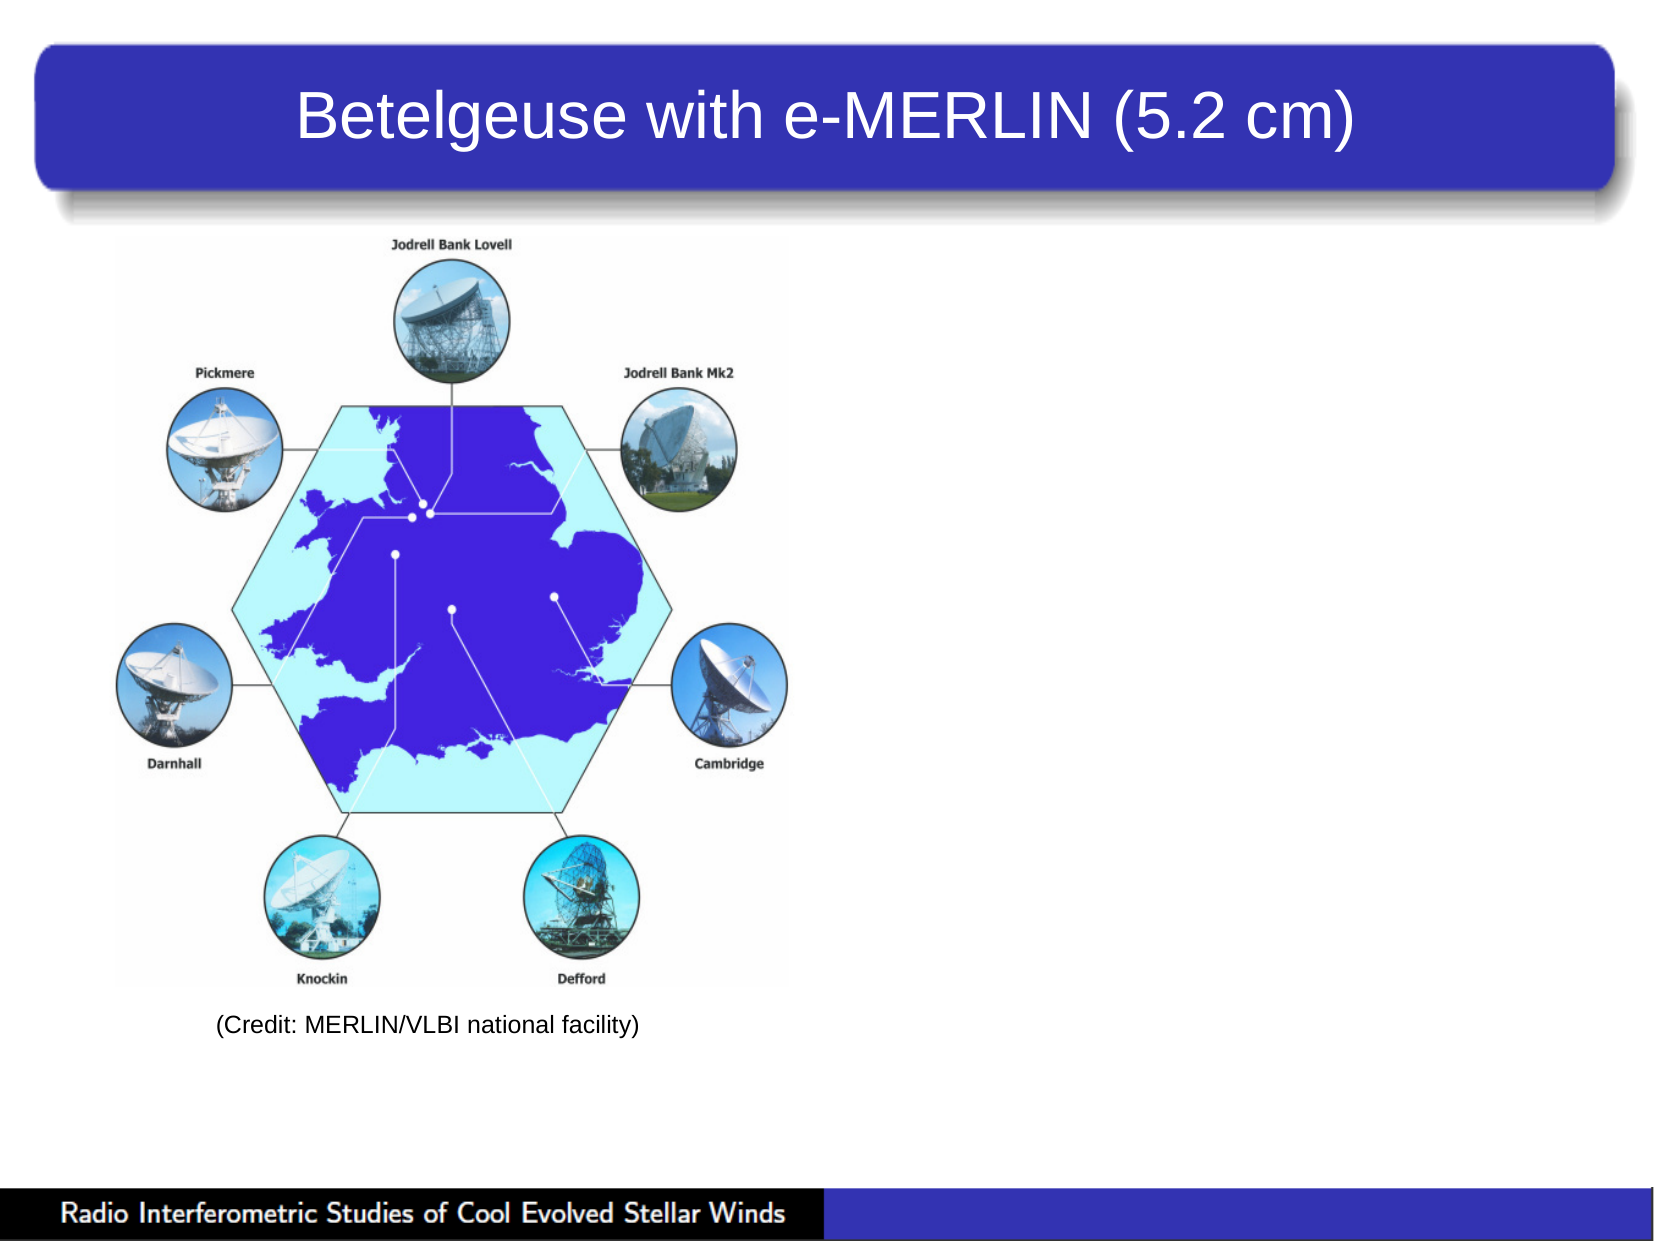

Betelgeuse with e-MERLIN (5.2 cm)
(Credit: MERLIN/VLBI national facility)